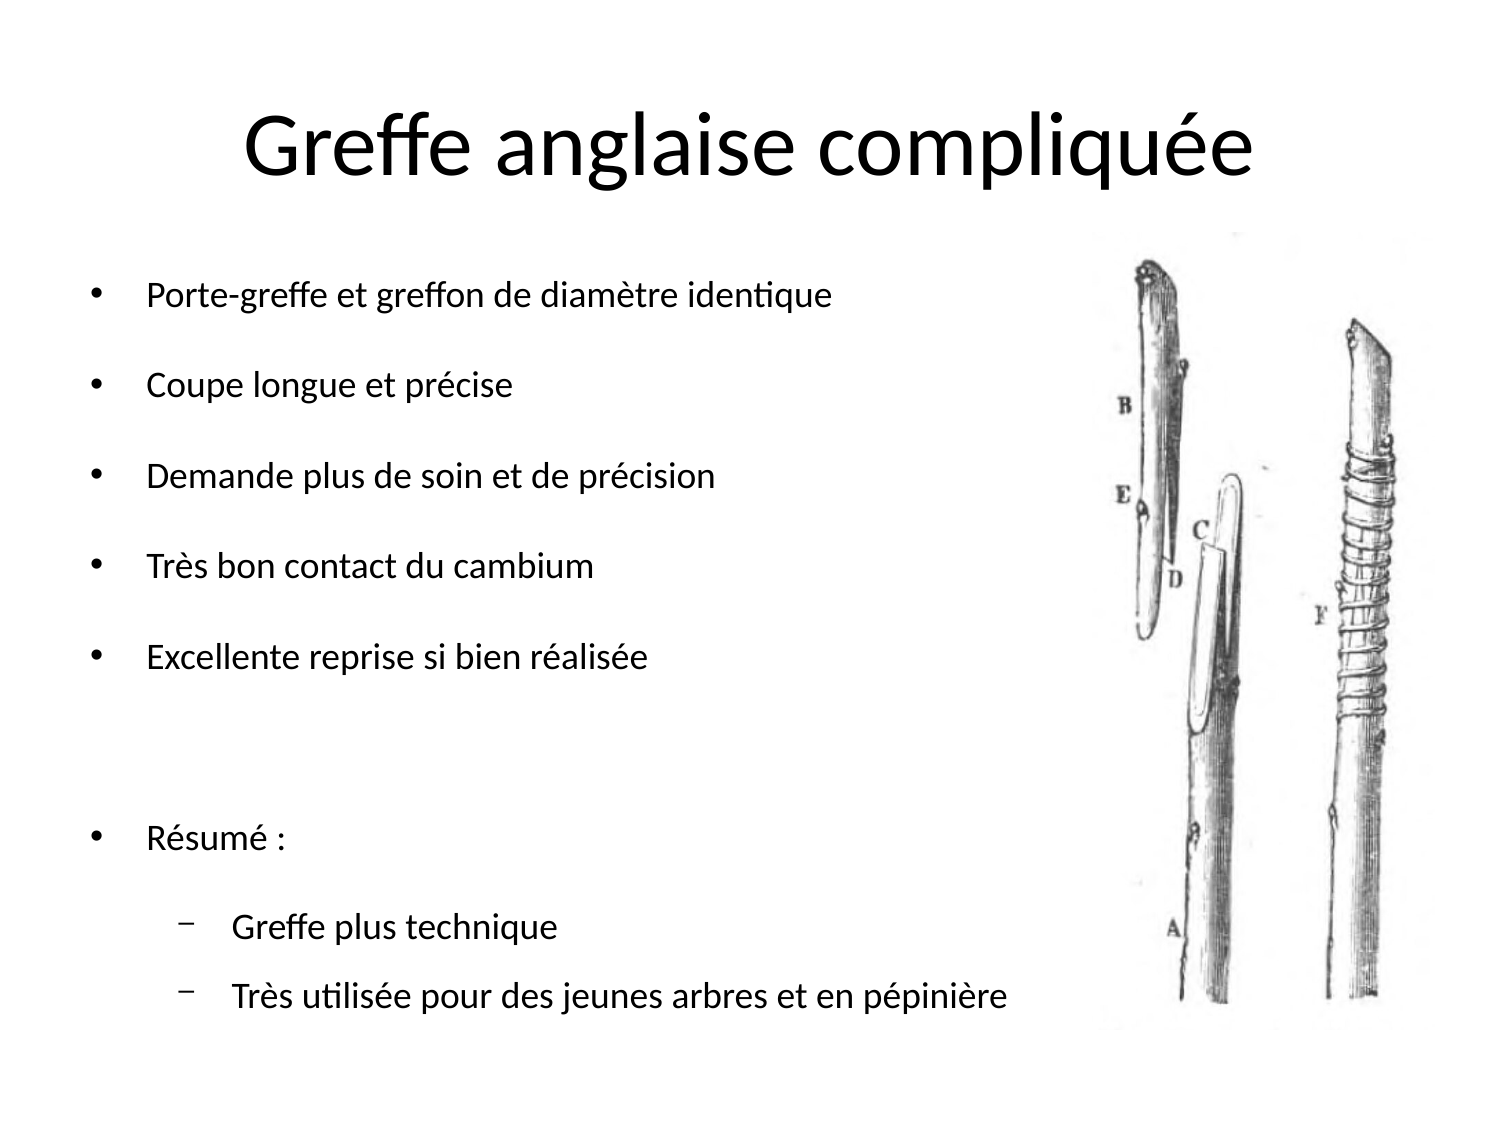

# Greffe anglaise compliquée
Porte-greffe et greffon de diamètre identique
Coupe longue et précise
Demande plus de soin et de précision
Très bon contact du cambium
Excellente reprise si bien réalisée
Résumé :
Greffe plus technique
Très utilisée pour des jeunes arbres et en pépinière